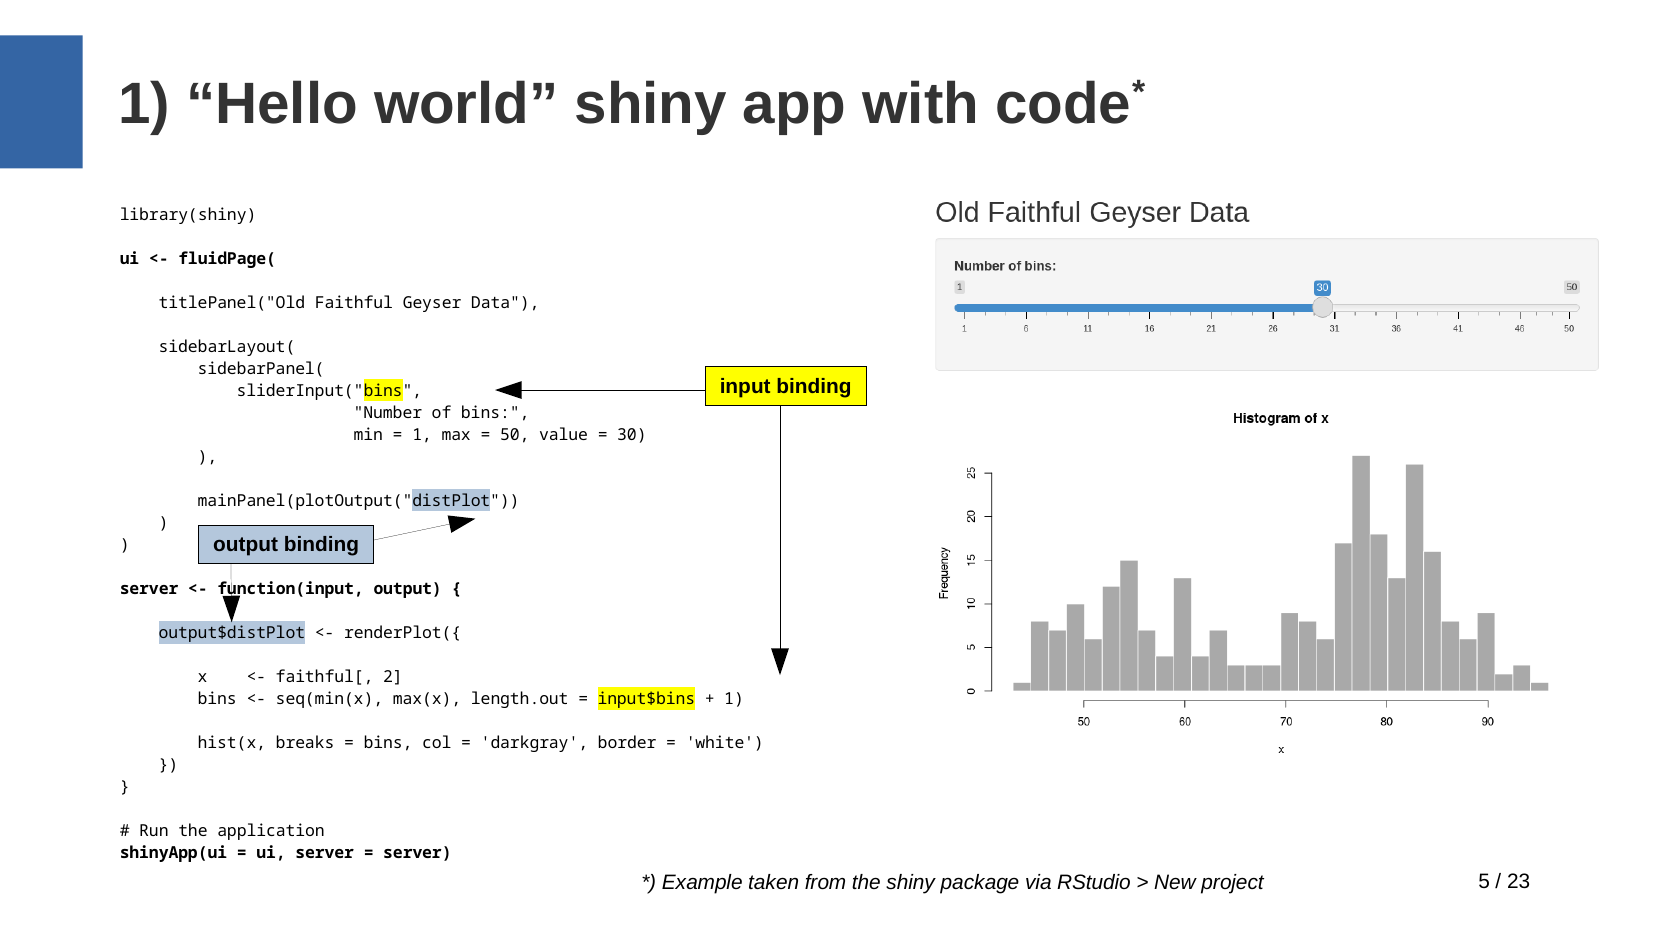

# 1) “Hello world” shiny app with code*
library(shiny)
ui <- fluidPage(
 titlePanel("Old Faithful Geyser Data"),
 sidebarLayout(
 sidebarPanel(
 sliderInput("bins",
 "Number of bins:",
 min = 1, max = 50, value = 30)
 ),
 mainPanel(plotOutput("distPlot"))
 )
)
server <- function(input, output) {
 output$distPlot <- renderPlot({
 x <- faithful[, 2]
 bins <- seq(min(x), max(x), length.out = input$bins + 1)
 hist(x, breaks = bins, col = 'darkgray', border = 'white')
 })
}
# Run the application
shinyApp(ui = ui, server = server)
input binding
output binding
*) Example taken from the shiny package via RStudio > New project
5